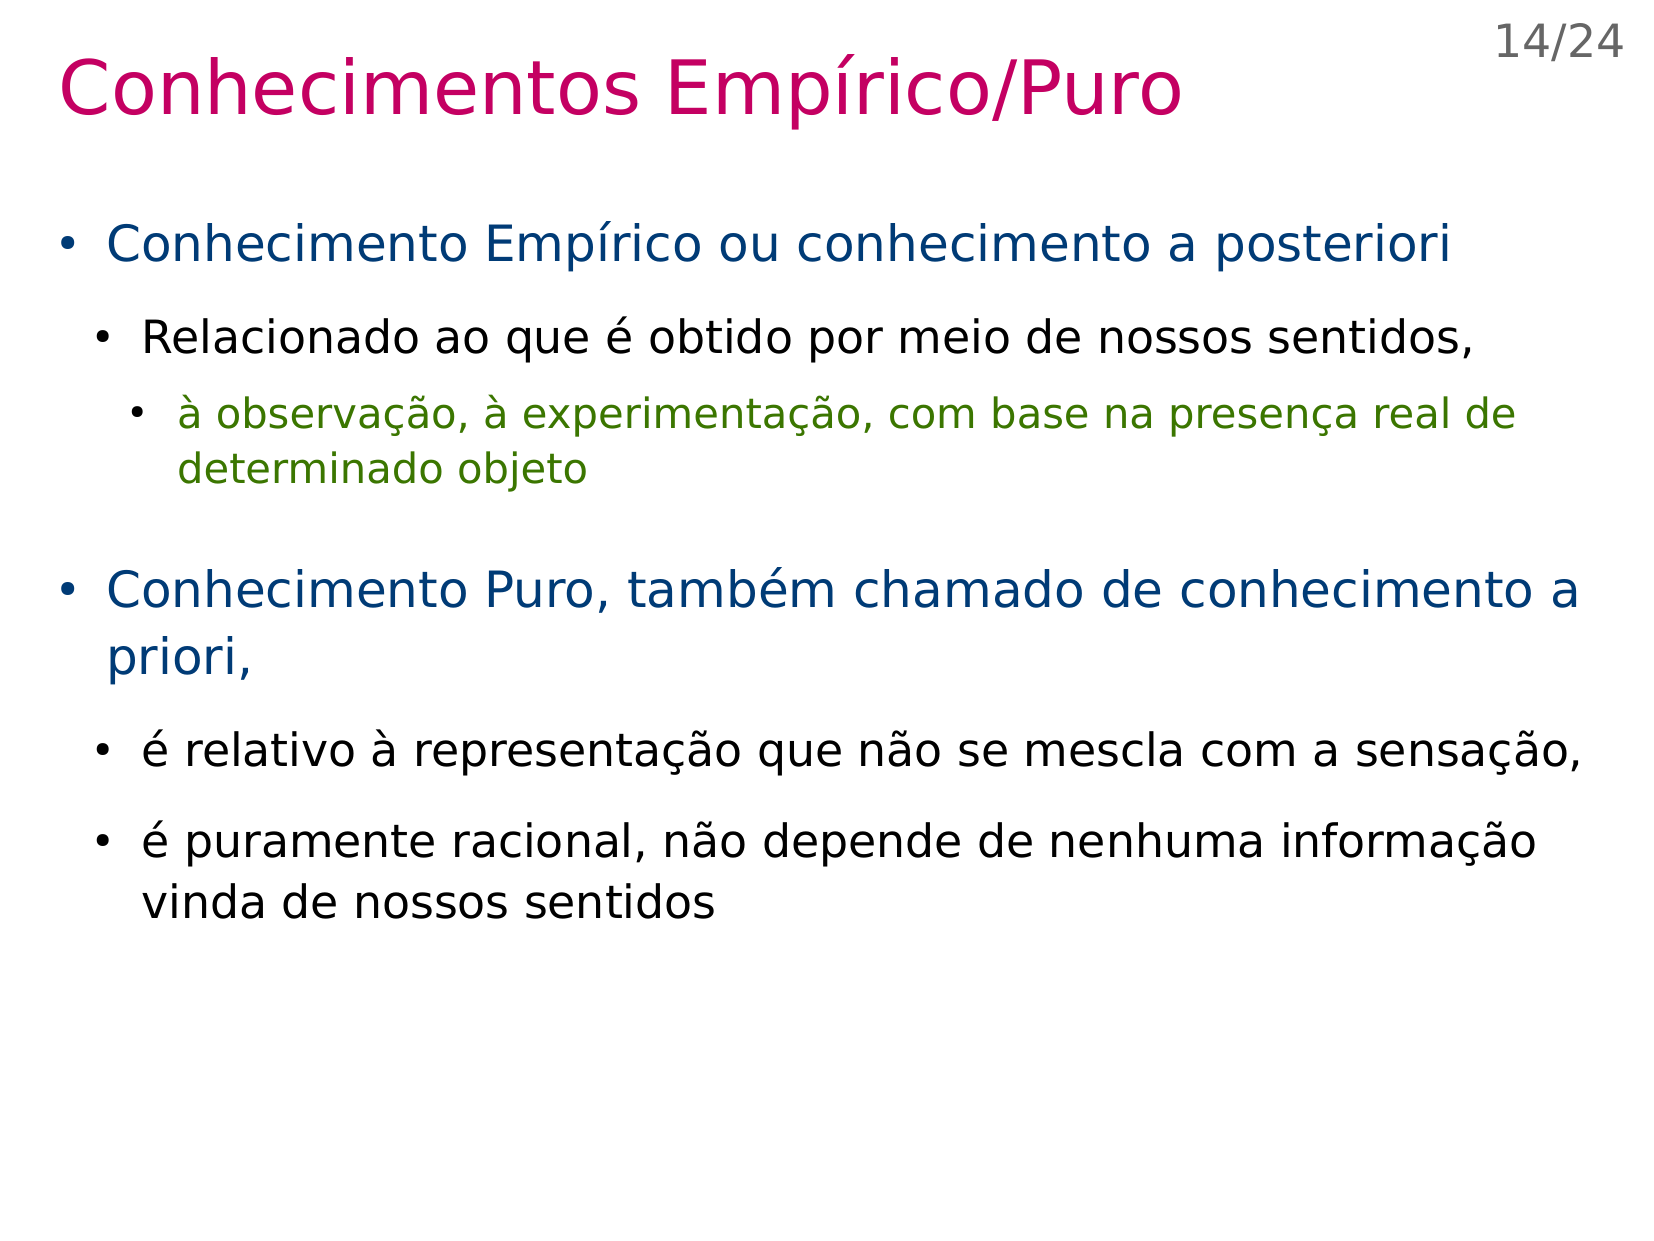

14
# Conhecimentos Empírico/Puro
Conhecimento Empírico ou conhecimento a posteriori
Relacionado ao que é obtido por meio de nossos sentidos,
à observação, à experimentação, com base na presença real de determinado objeto
Conhecimento Puro, também chamado de conhecimento a priori,
é relativo à representação que não se mescla com a sensação,
é puramente racional, não depende de nenhuma informação vinda de nossos sentidos